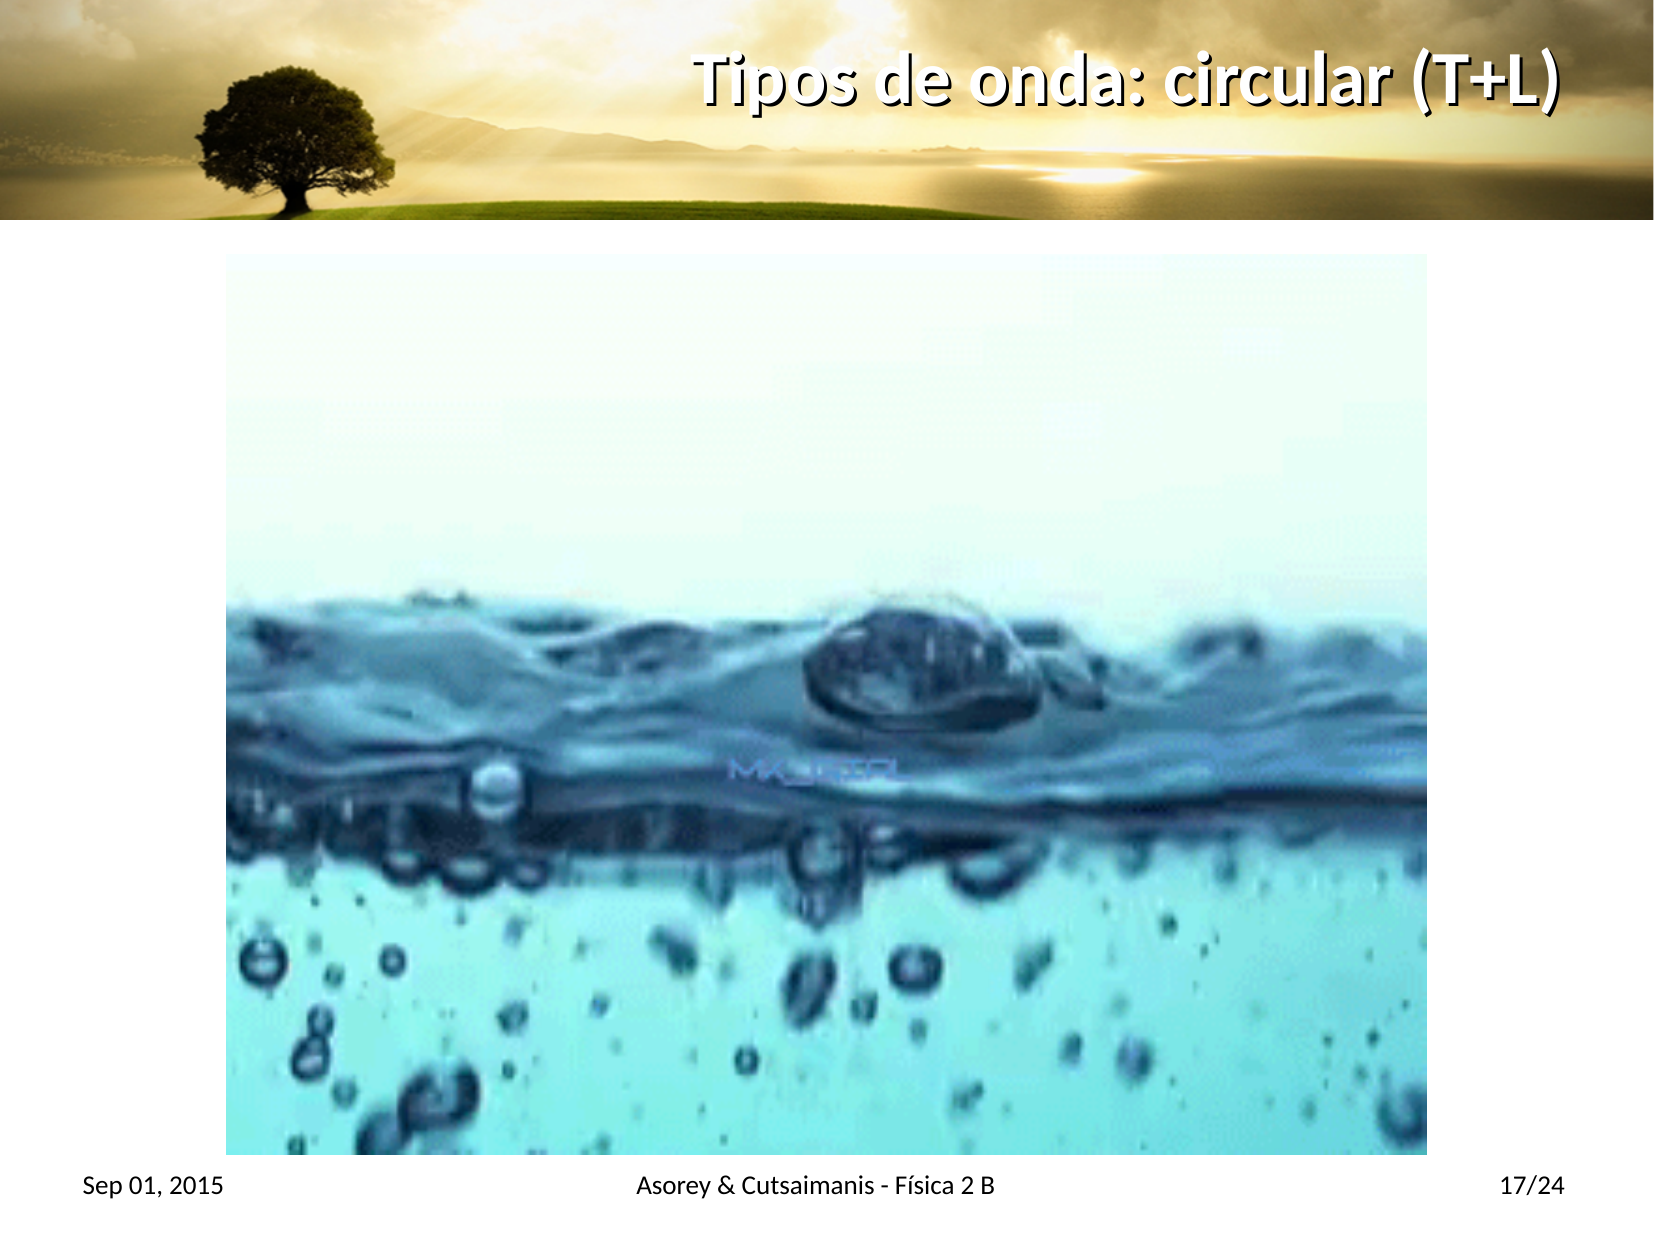

# Tipos de onda: circular (T+L)
Sep 01, 2015
Asorey & Cutsaimanis - Física 2 B
17